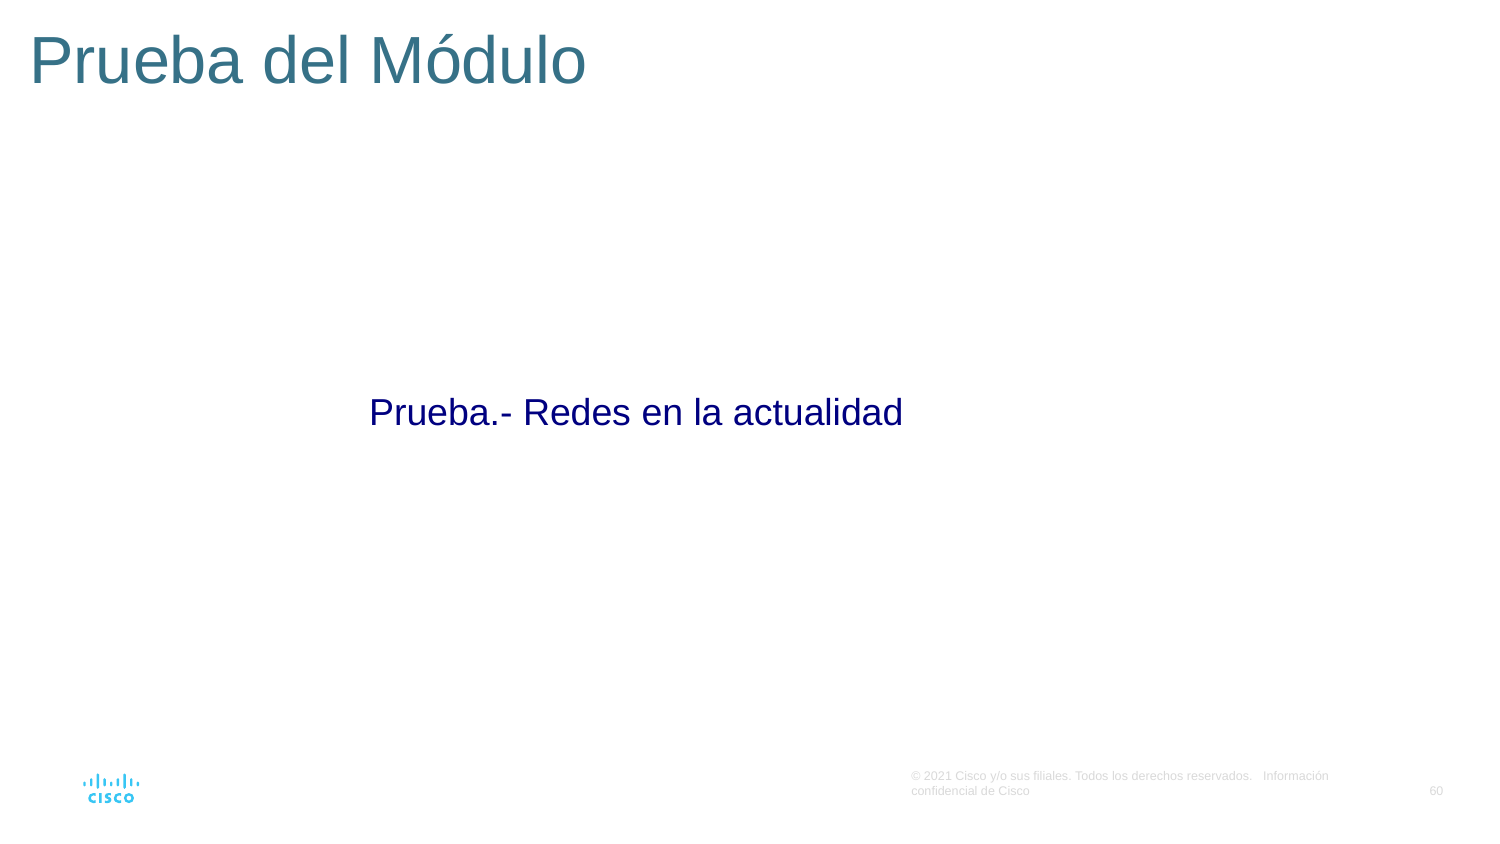

# Prueba del Módulo
Prueba.- Redes en la actualidad